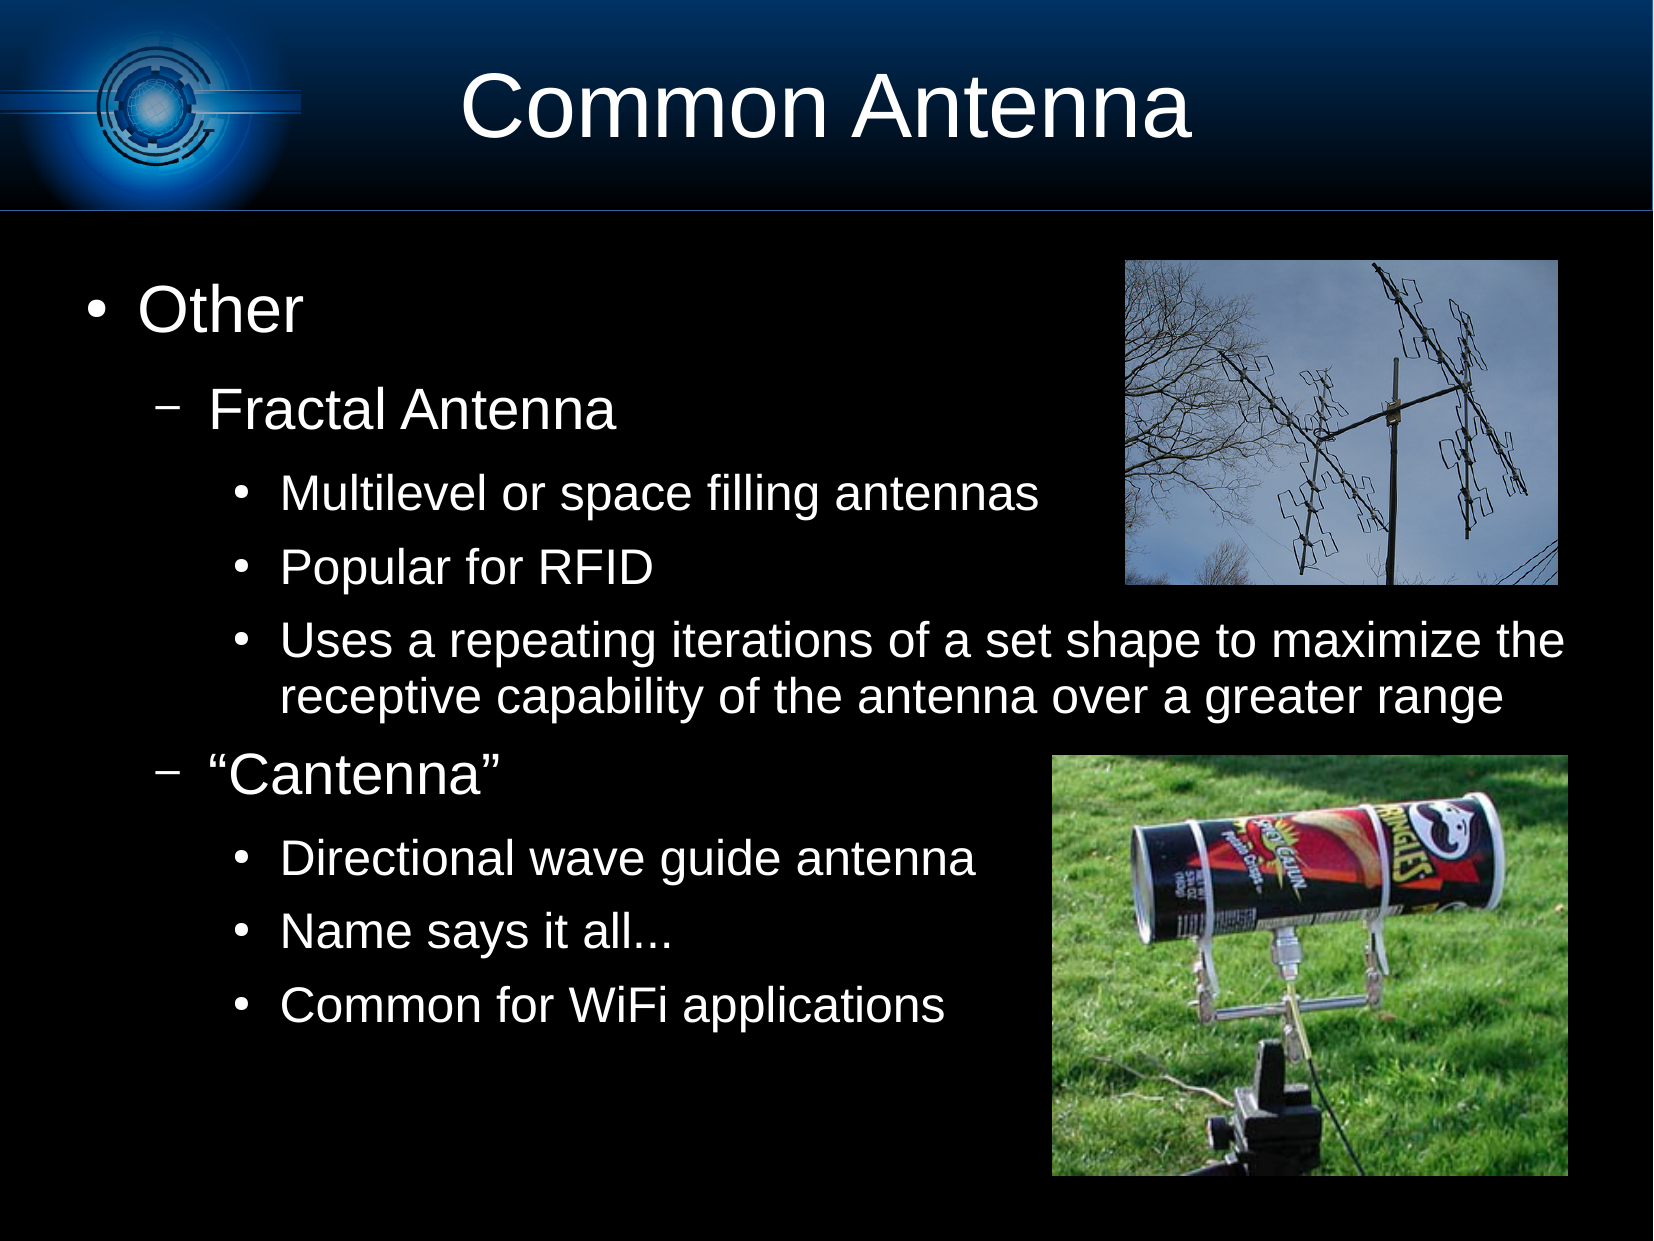

# Common Antenna
Other
Fractal Antenna
Multilevel or space filling antennas
Popular for RFID
Uses a repeating iterations of a set shape to maximize the receptive capability of the antenna over a greater range
“Cantenna”
Directional wave guide antenna
Name says it all...
Common for WiFi applications